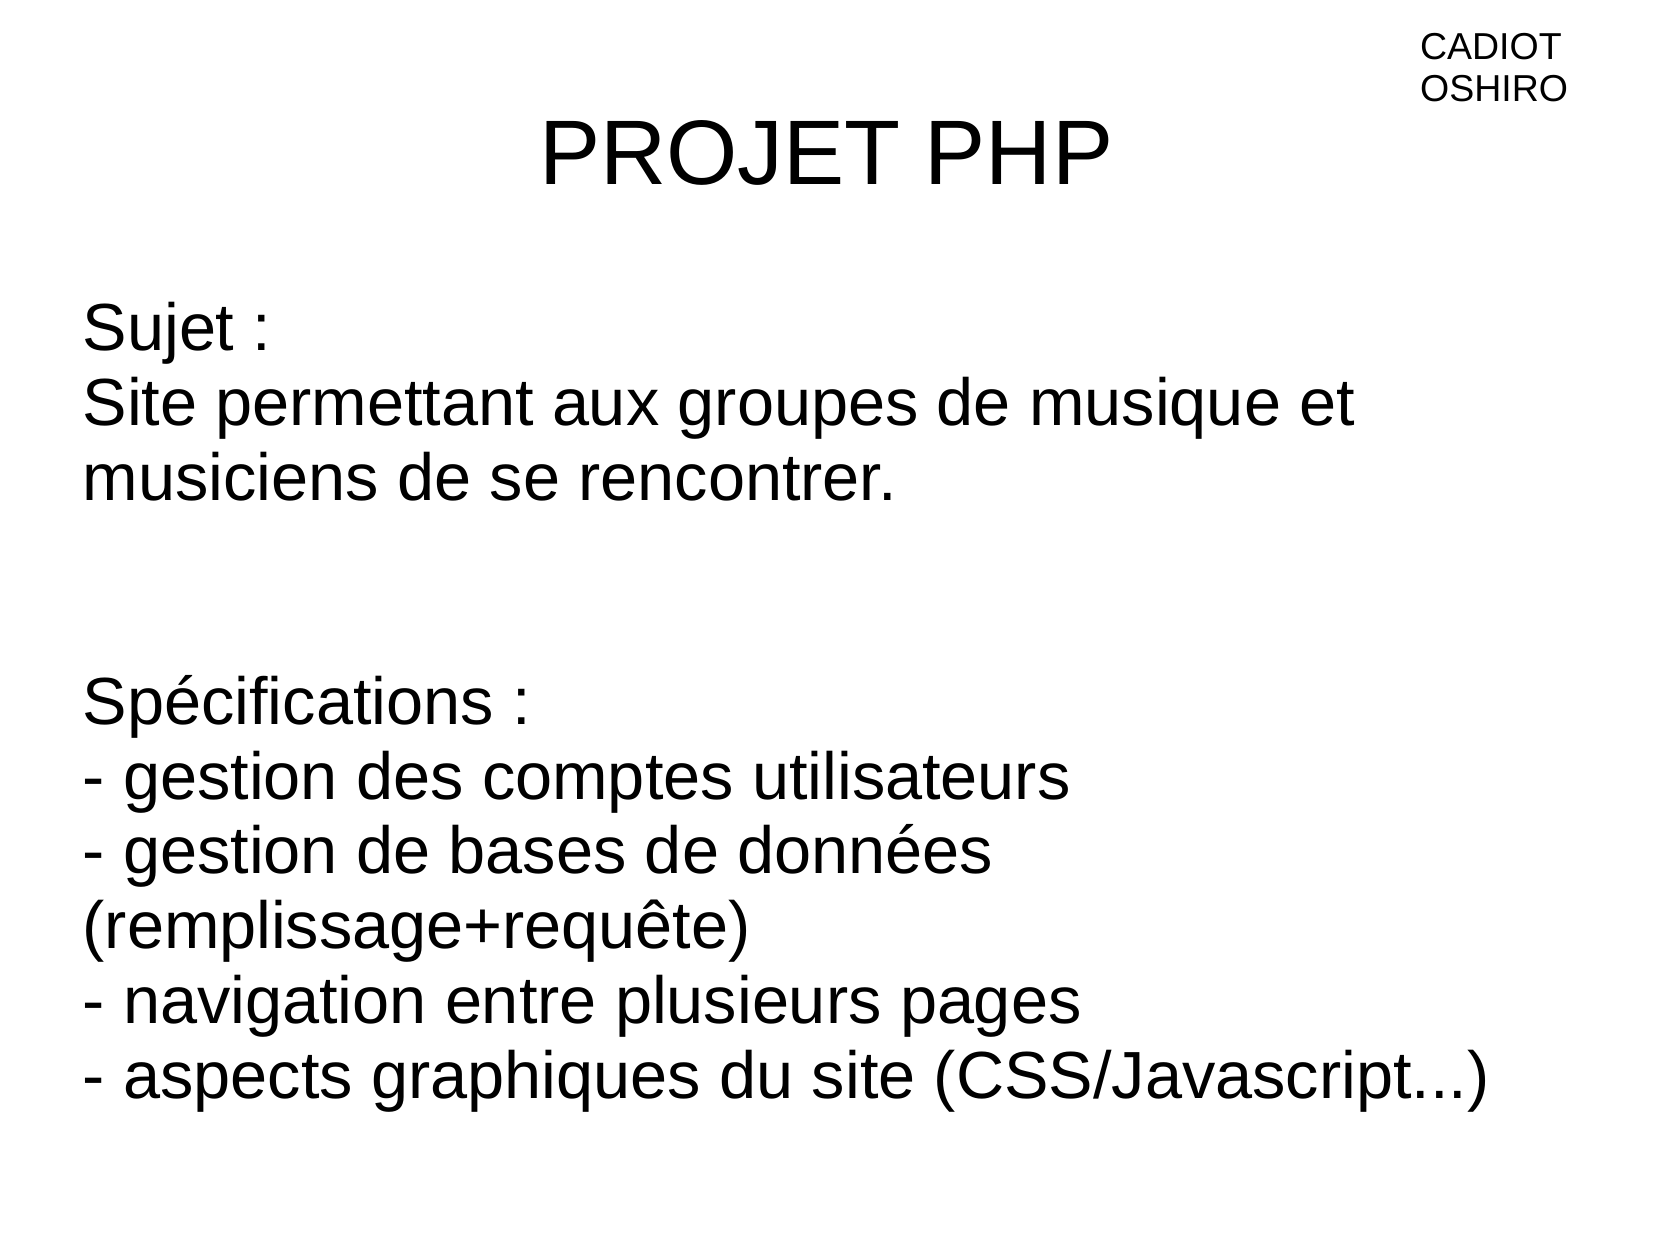

CADIOT
OSHIRO
# PROJET PHP
Sujet :
Site permettant aux groupes de musique et musiciens de se rencontrer.
Spécifications :
- gestion des comptes utilisateurs
- gestion de bases de données (remplissage+requête)
- navigation entre plusieurs pages
- aspects graphiques du site (CSS/Javascript...)